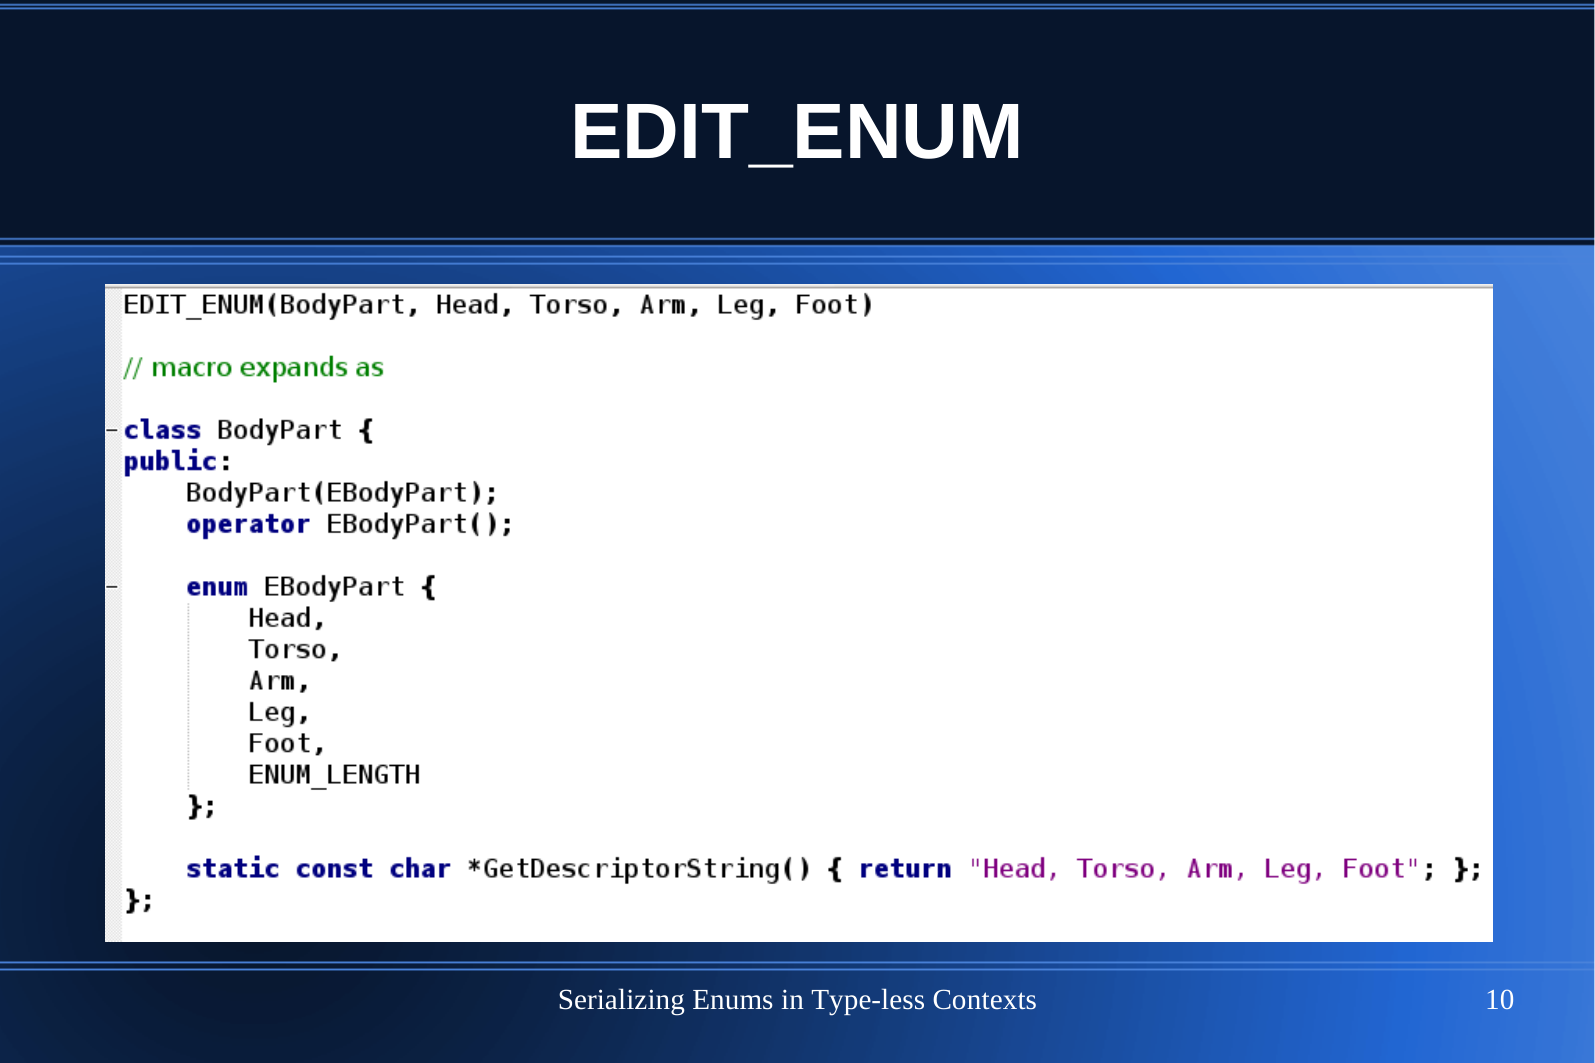

# EDIT_ENUM
Serializing Enums in Type-less Contexts
10